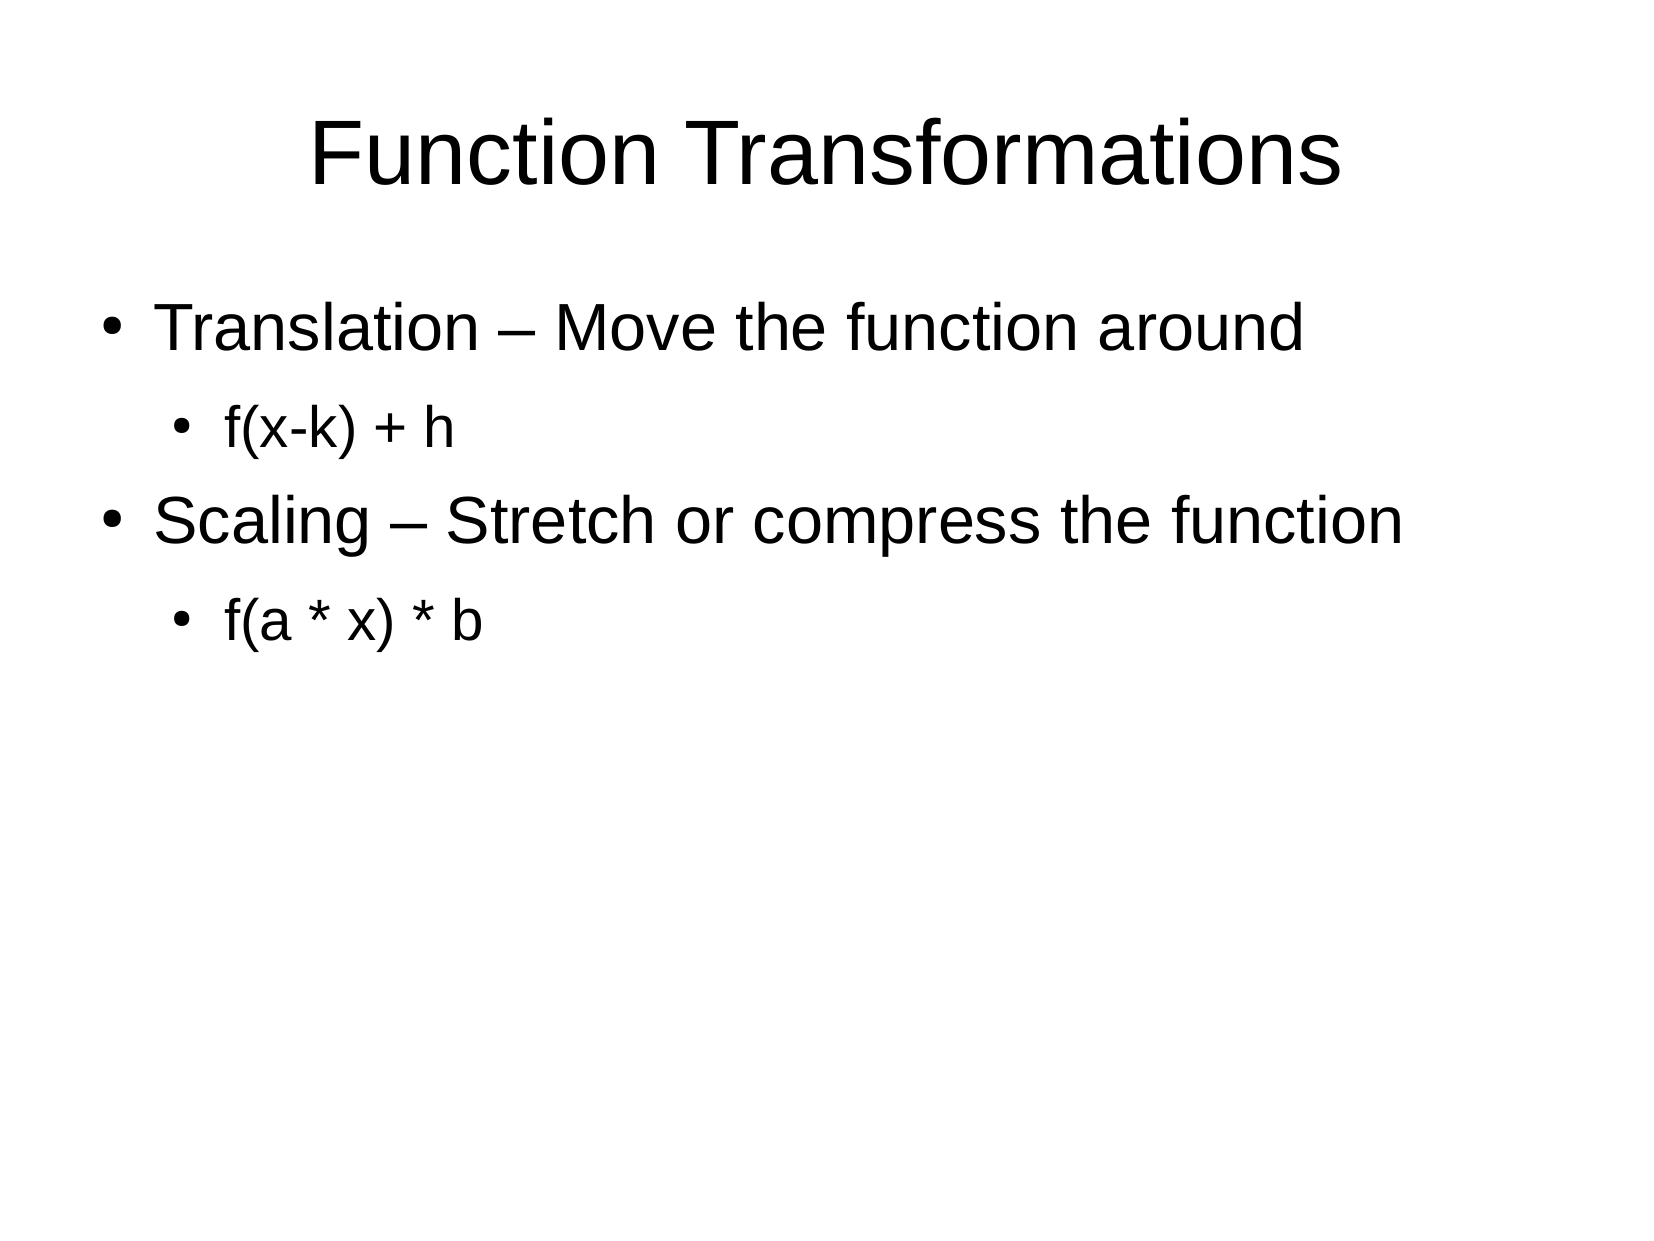

# Function Transformations
Translation – Move the function around
f(x-k) + h
Scaling – Stretch or compress the function
f(a * x) * b